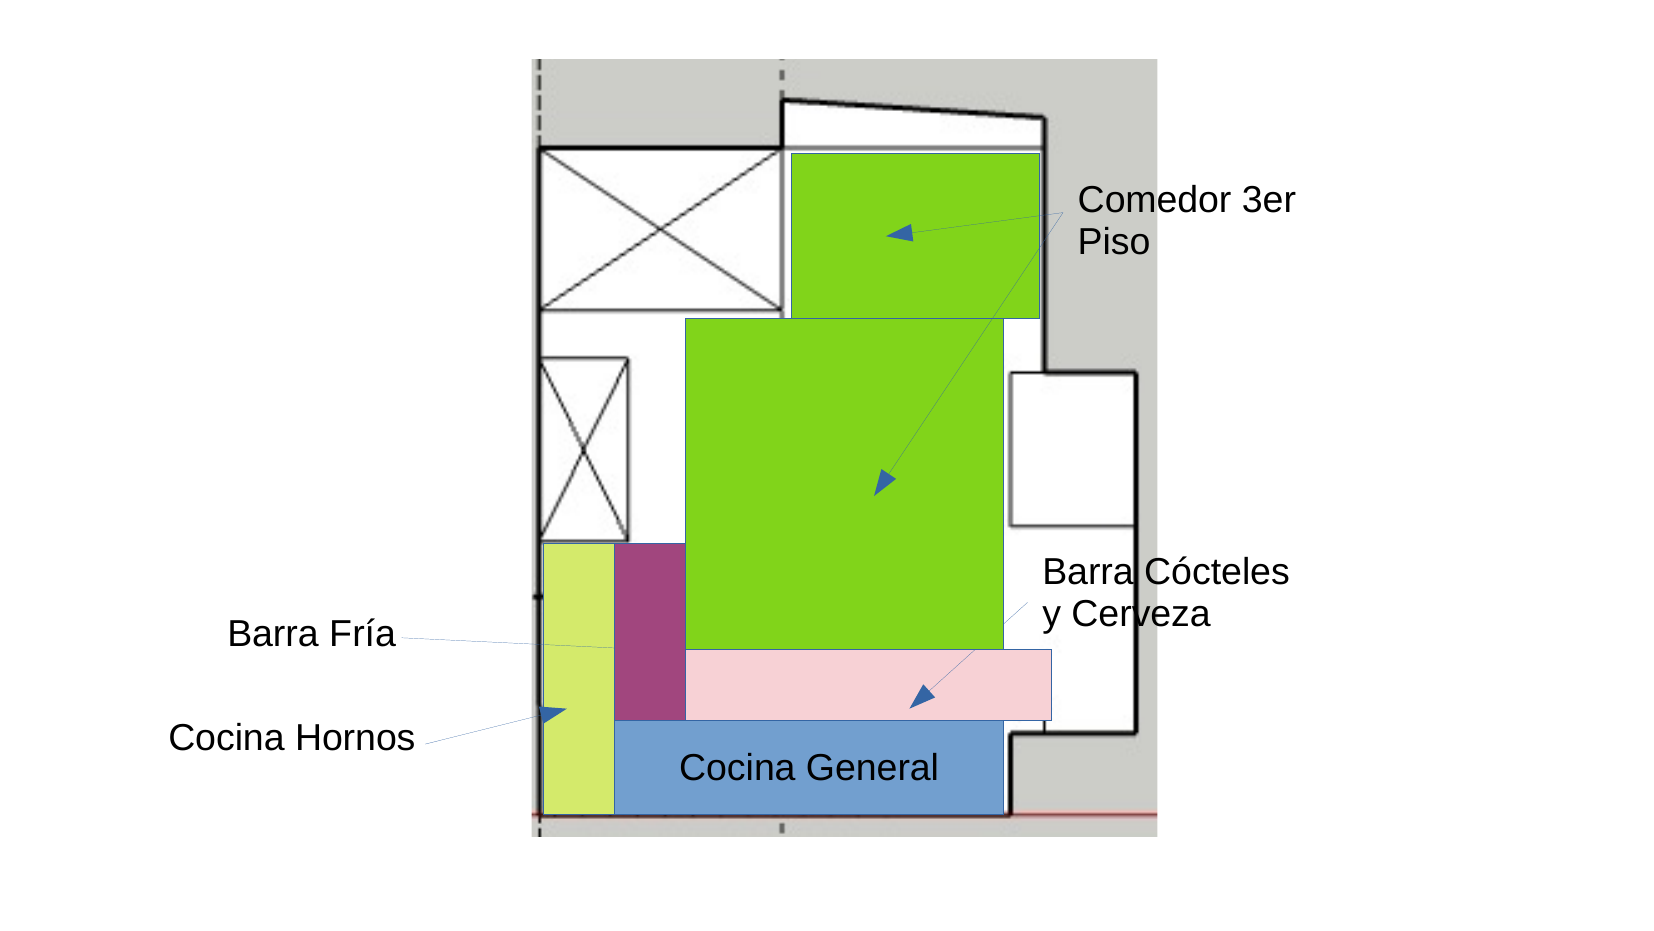

Comedor 3er Piso
Barra Cócteles y Cerveza
Barra Fría
Cocina Hornos
Cocina General